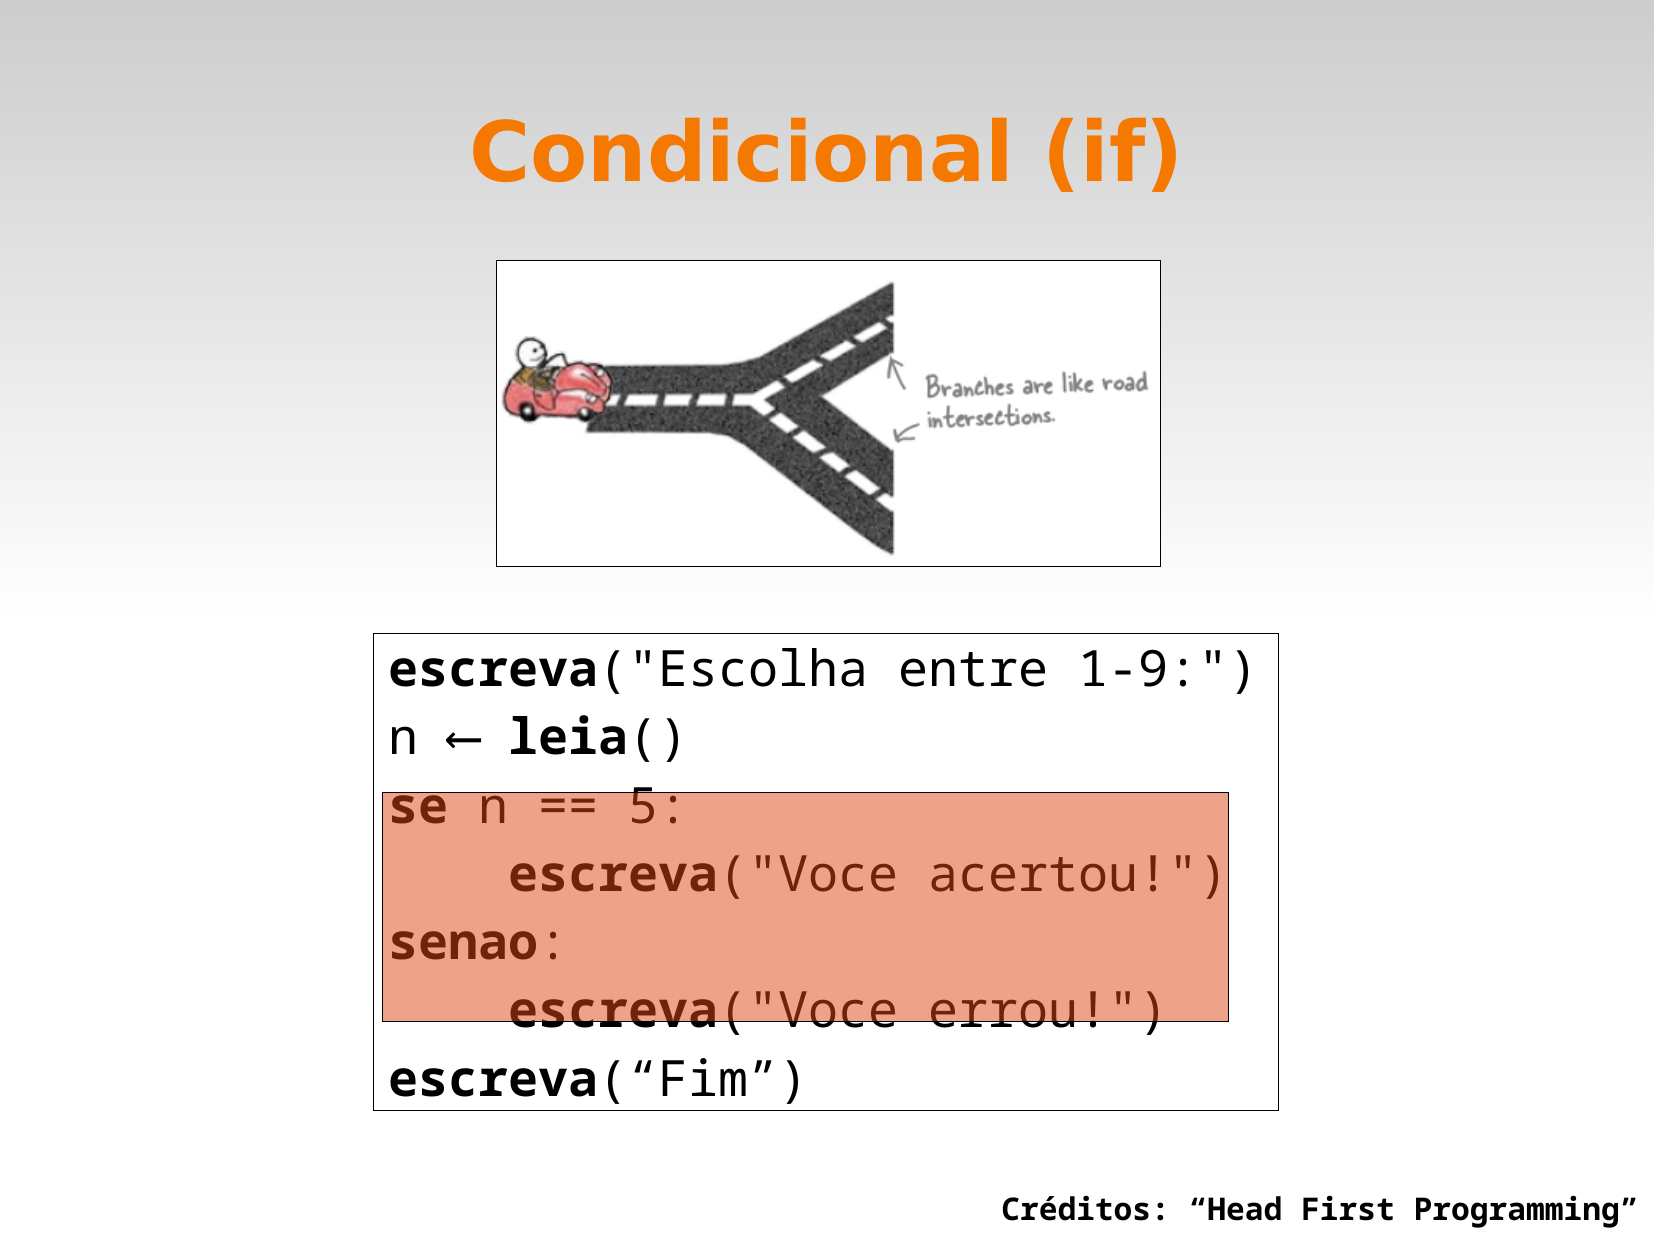

# Condicional (if)
escreva("Escolha entre 1-9:")
n ⟵ leia()
se n == 5:
 escreva("Voce acertou!")
senao:
 escreva("Voce errou!")
escreva(“Fim”)
Créditos: “Head First Programming”